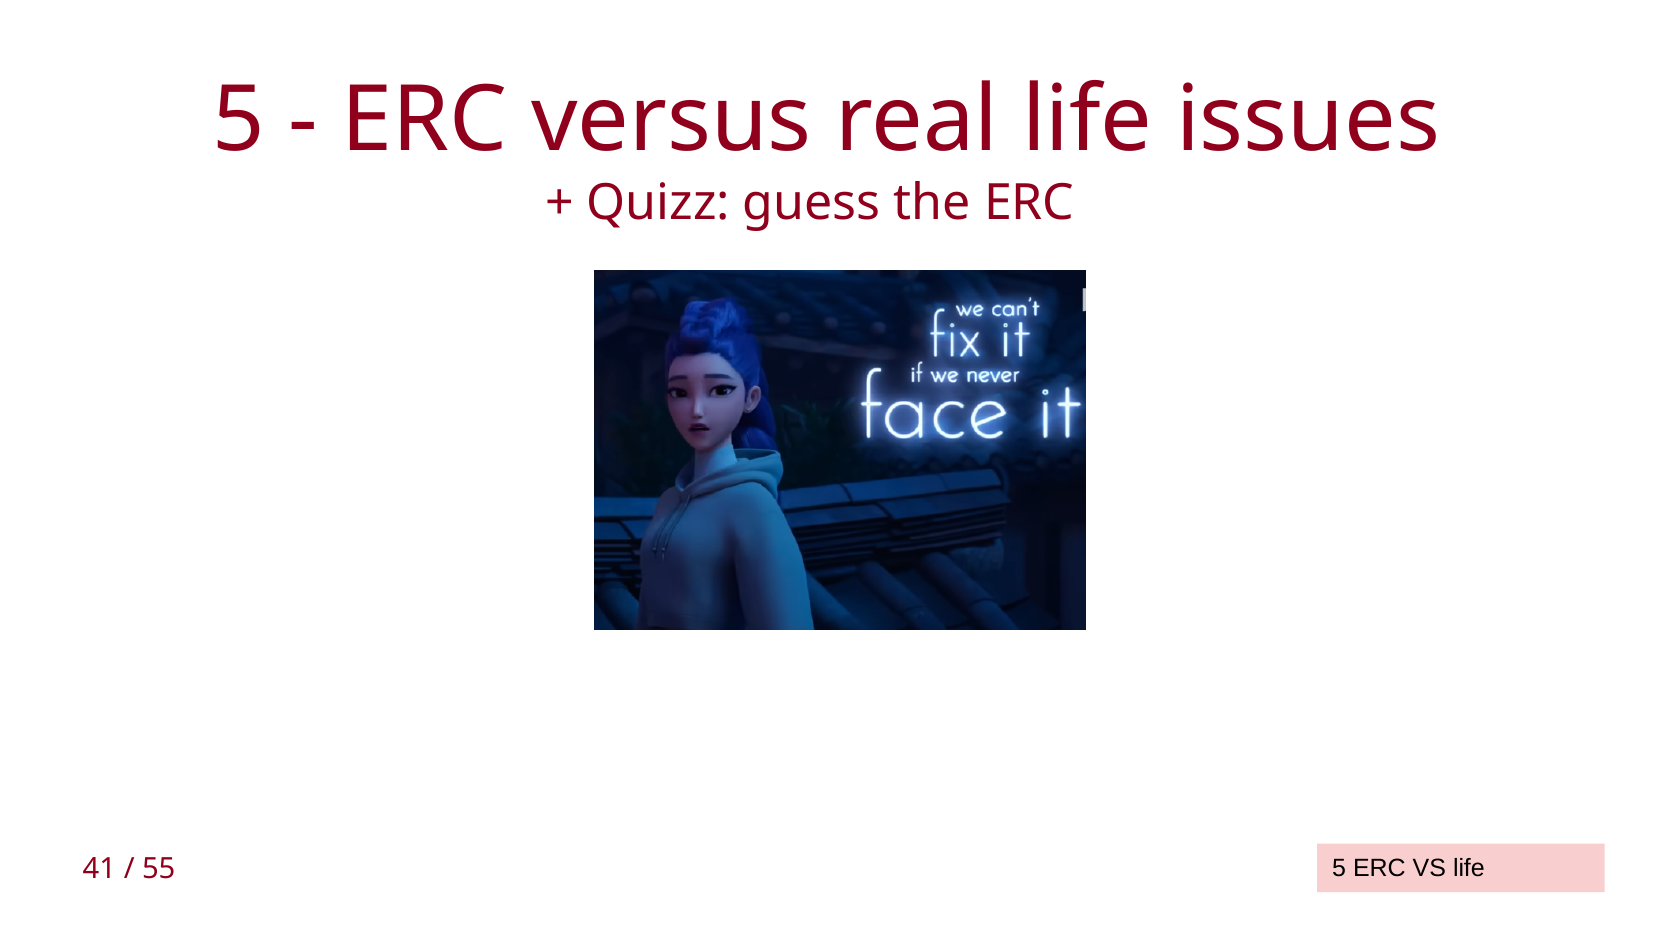

# 5 - ERC versus real life issues
+ Quizz: guess the ERC
5 ERC VS life
41